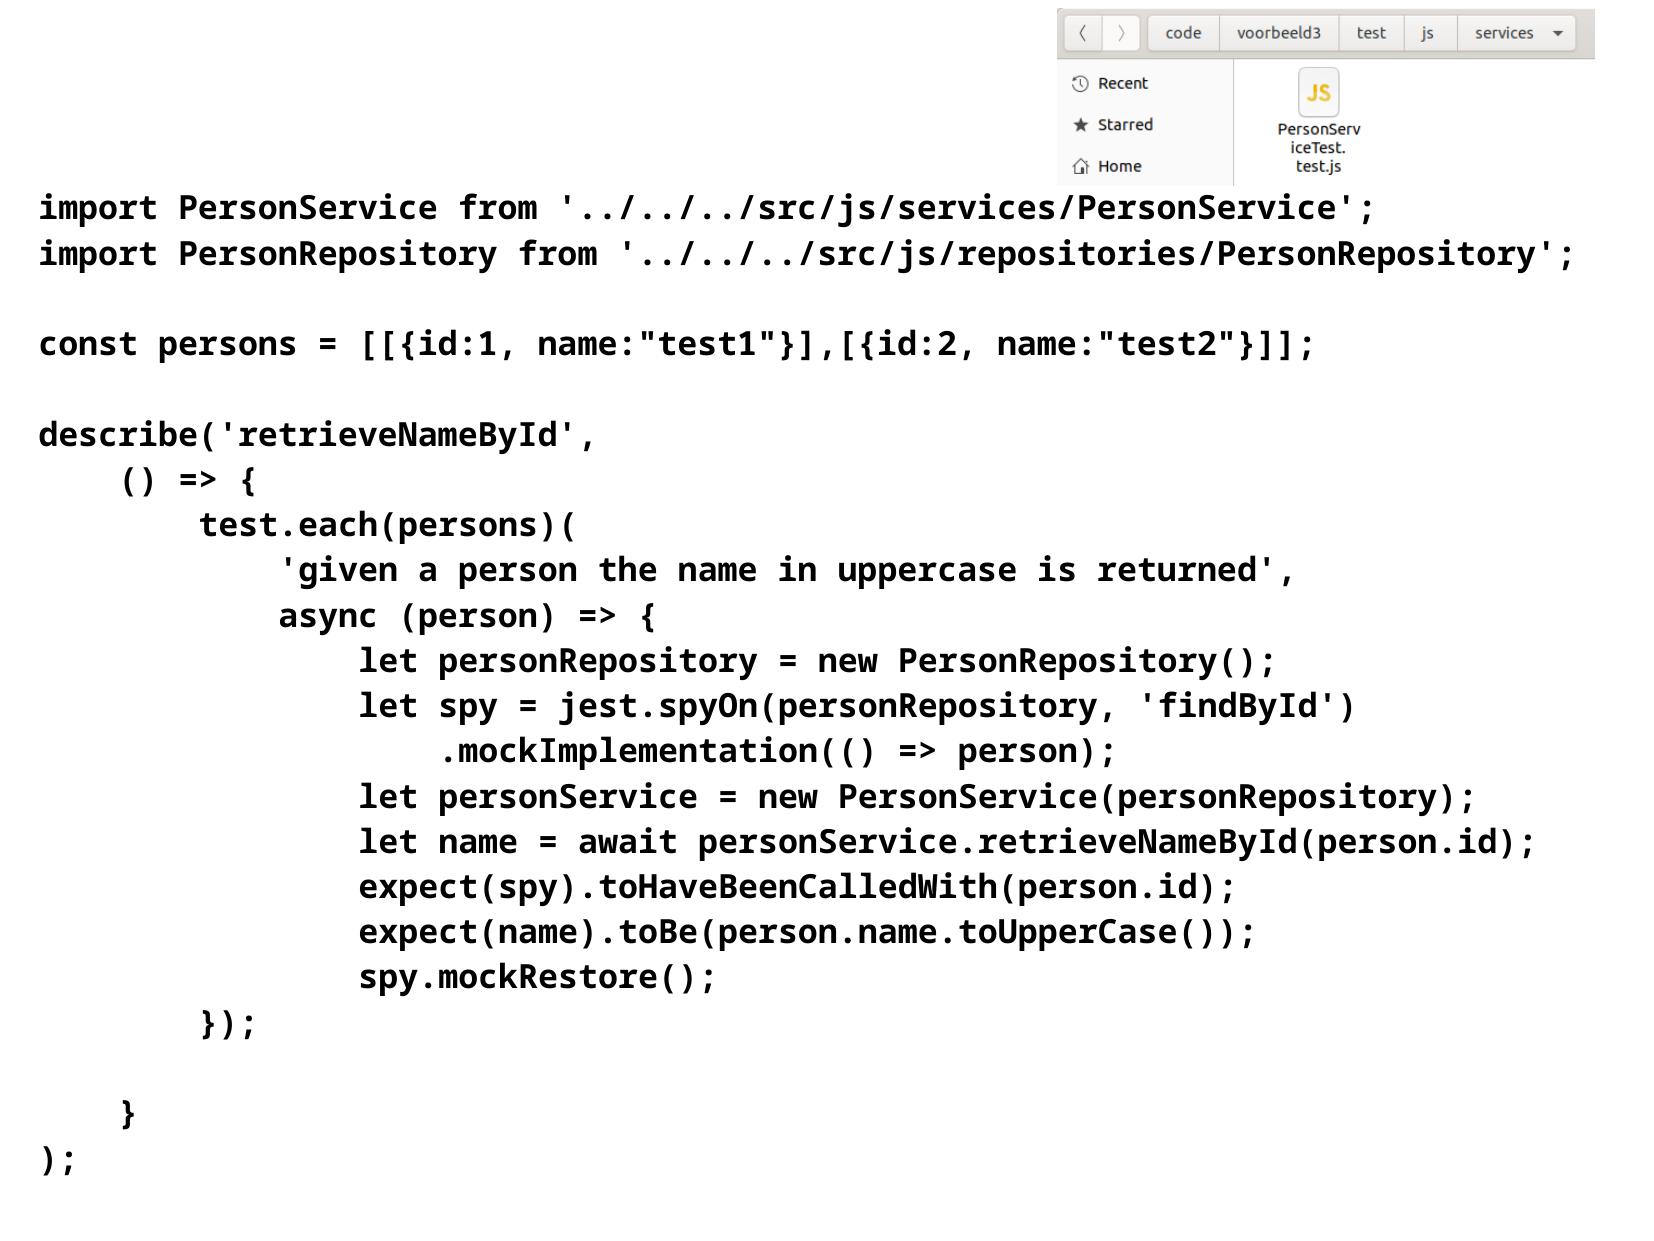

import PersonService from '../../../src/js/services/PersonService';
import PersonRepository from '../../../src/js/repositories/PersonRepository';
const persons = [[{id:1, name:"test1"}],[{id:2, name:"test2"}]];
describe('retrieveNameById',
 () => {
 test.each(persons)(
 'given a person the name in uppercase is returned',
 async (person) => {
 let personRepository = new PersonRepository();
 let spy = jest.spyOn(personRepository, 'findById')
 .mockImplementation(() => person);
 let personService = new PersonService(personRepository);
 let name = await personService.retrieveNameById(person.id);
 expect(spy).toHaveBeenCalledWith(person.id);
 expect(name).toBe(person.name.toUpperCase());
 spy.mockRestore();
 });
 }
);